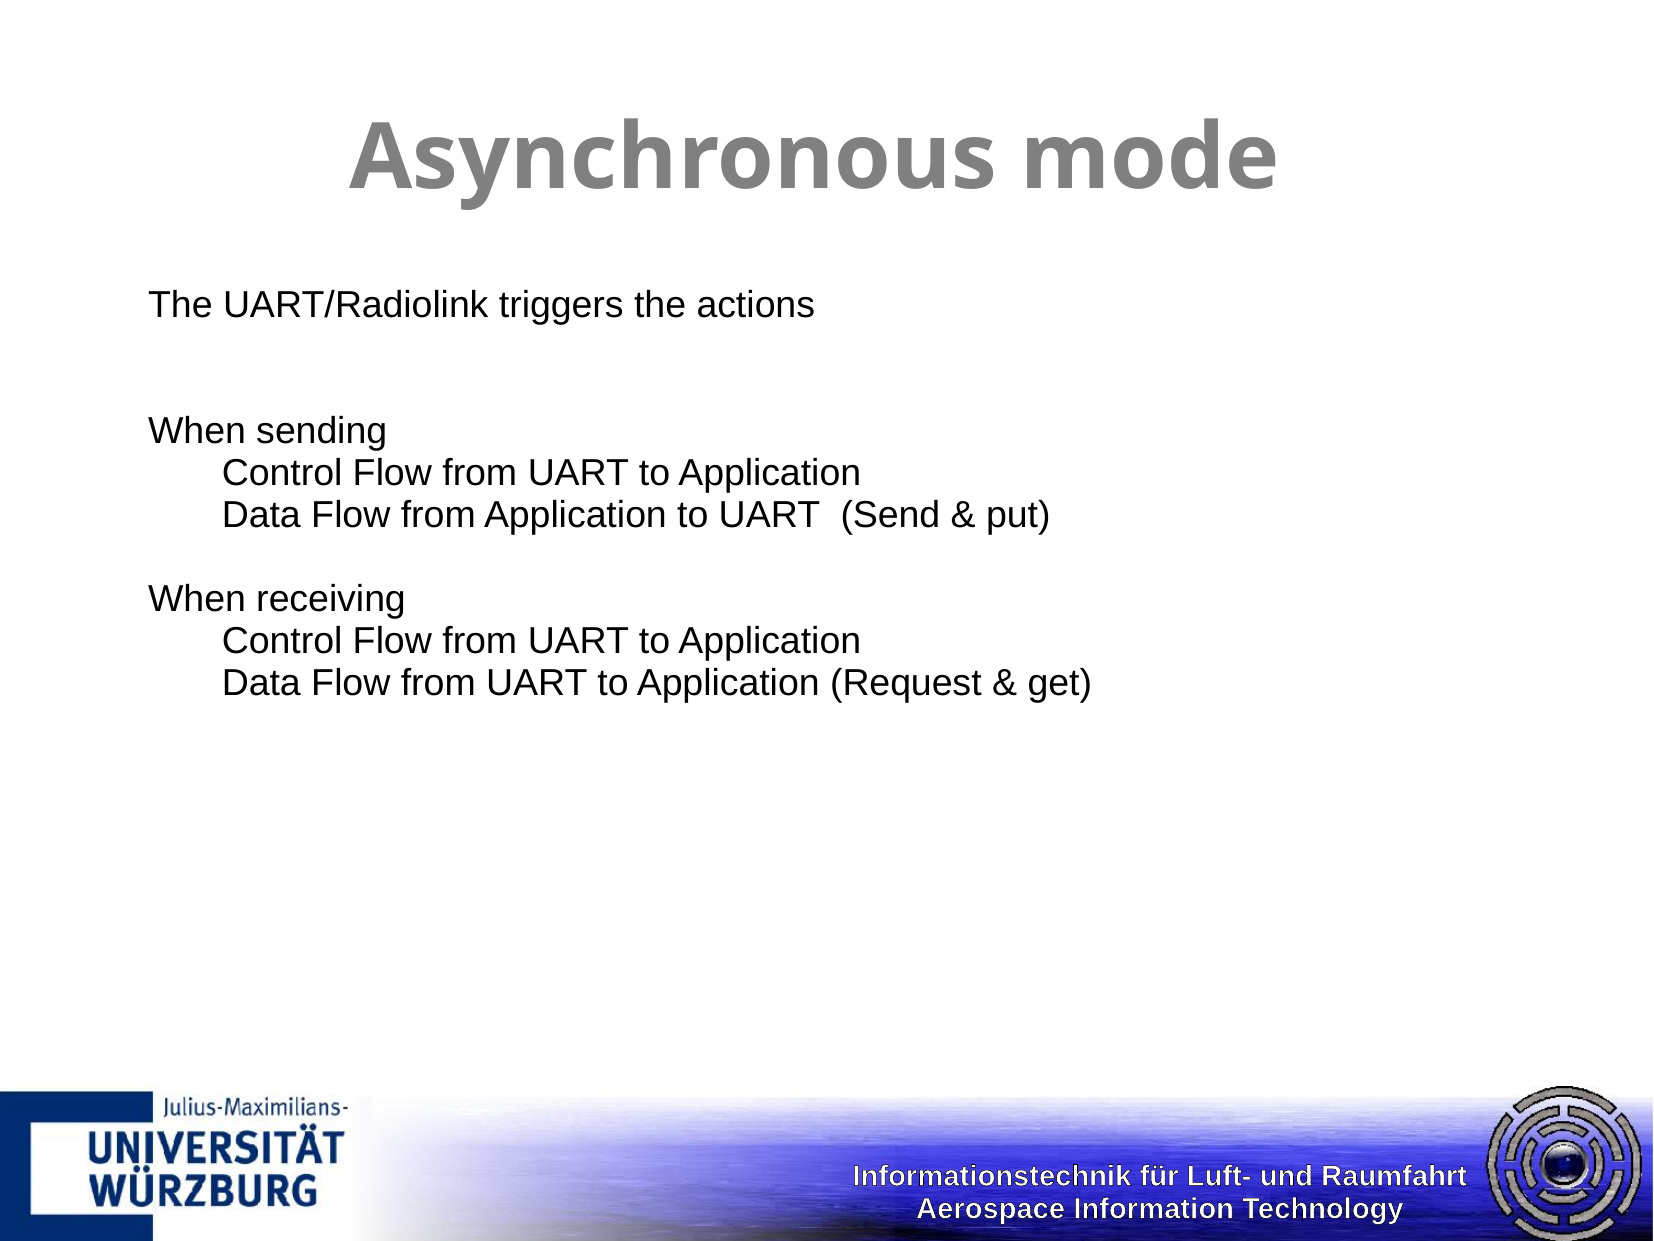

# Asynchronous mode
The UART/Radiolink triggers the actions
When sending
	Control Flow from UART to Application
	Data Flow from Application to UART (Send & put)
When receiving
	Control Flow from UART to Application
	Data Flow from UART to Application (Request & get)